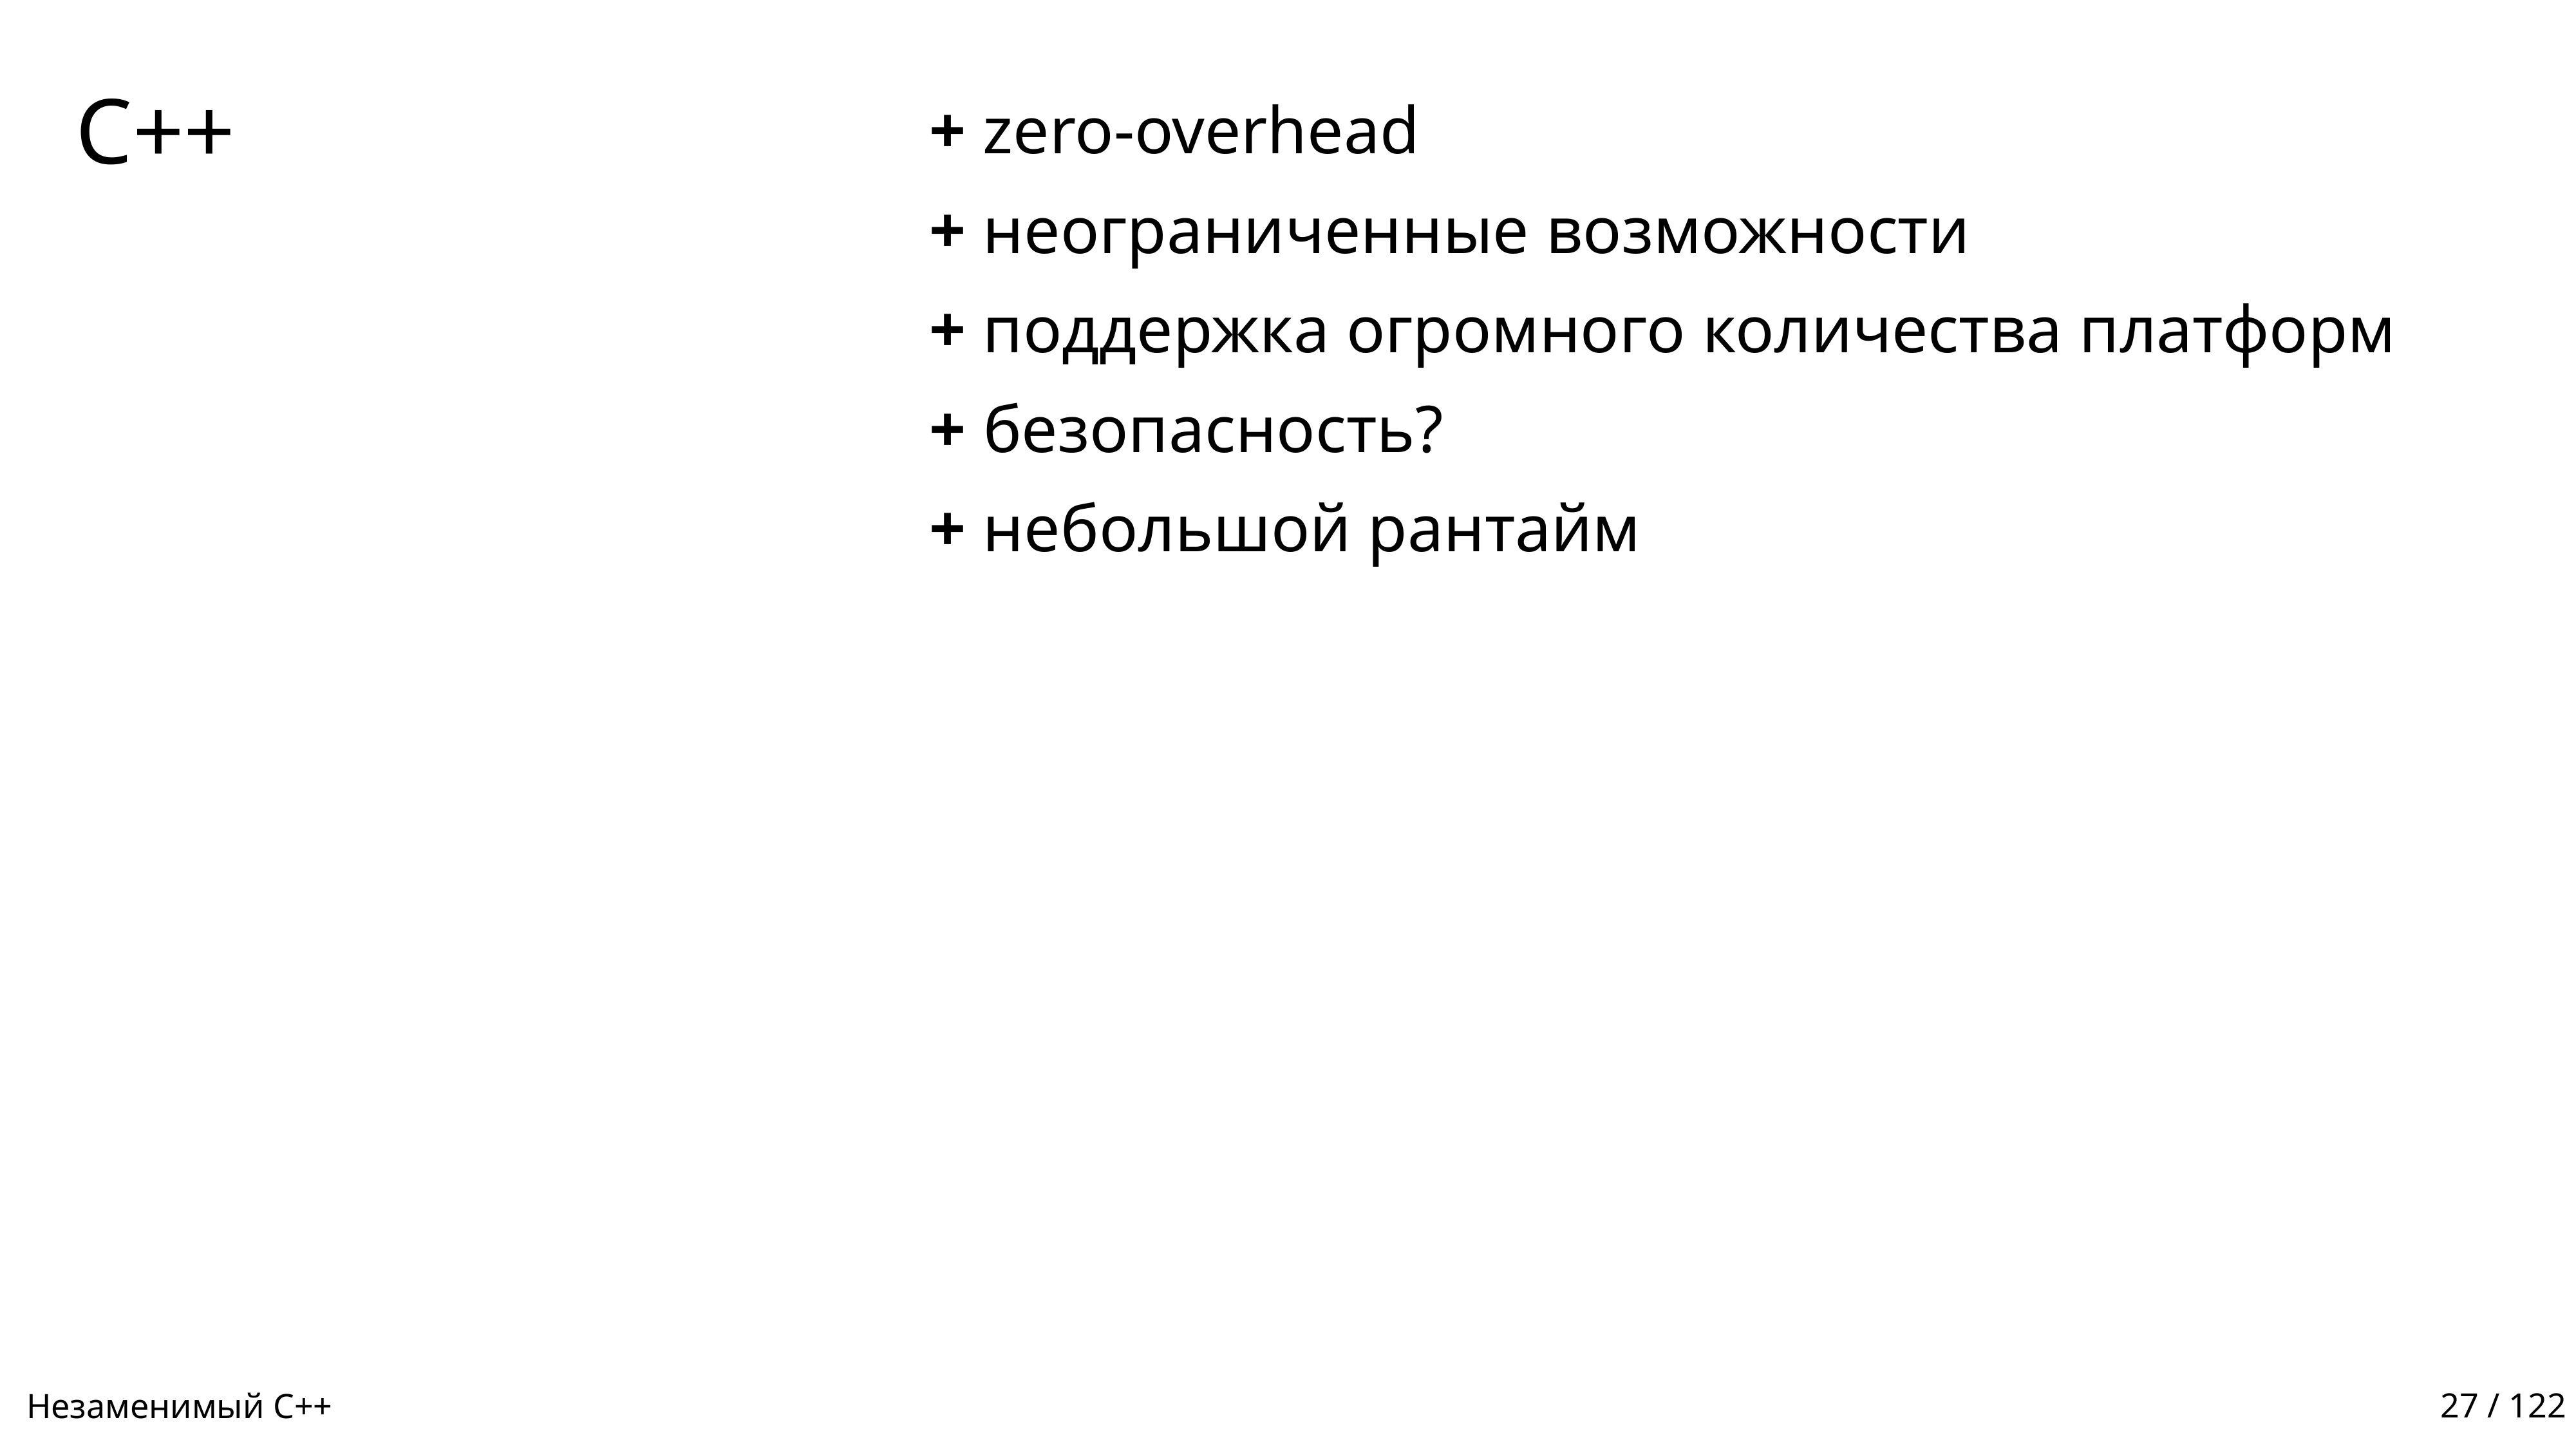

# C++
+ zero-overhead
+ неограниченные возможности
+ поддержка огромного количества платформ
+ безопасность?
+ небольшой рантайм
Незаменимый C++